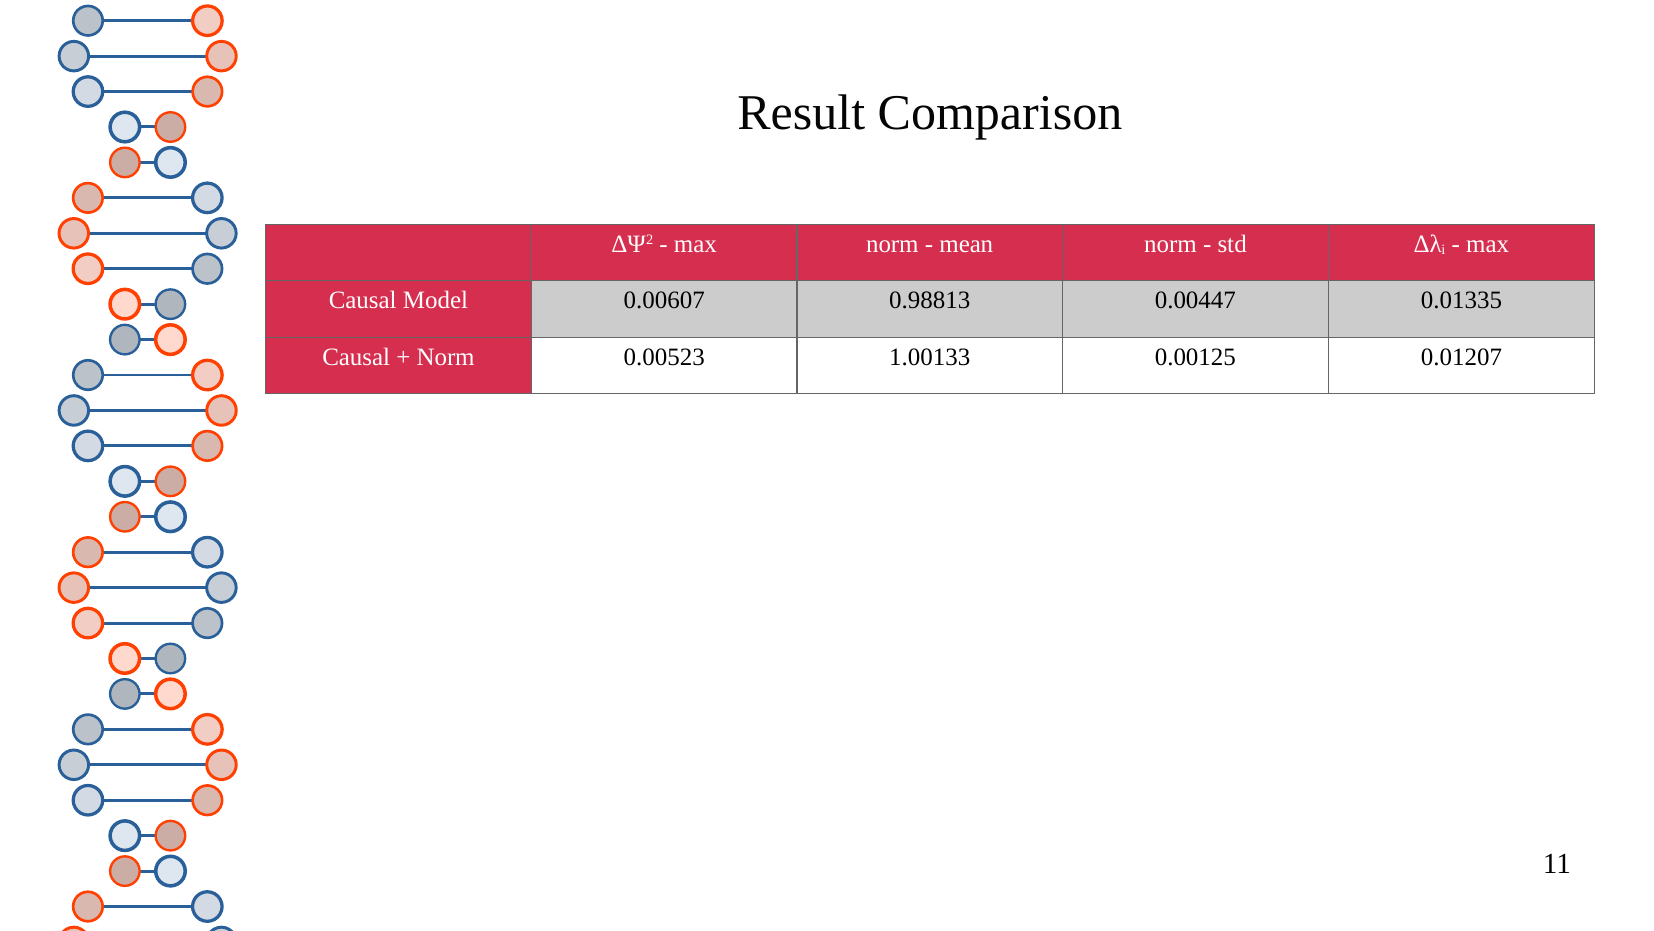

# Result Comparison
| | ΔΨ2 - max | norm - mean | norm - std | Δλi - max |
| --- | --- | --- | --- | --- |
| Causal Model | 0.00607 | 0.98813 | 0.00447 | 0.01335 |
| Causal + Norm | 0.00523 | 1.00133 | 0.00125 | 0.01207 |
11